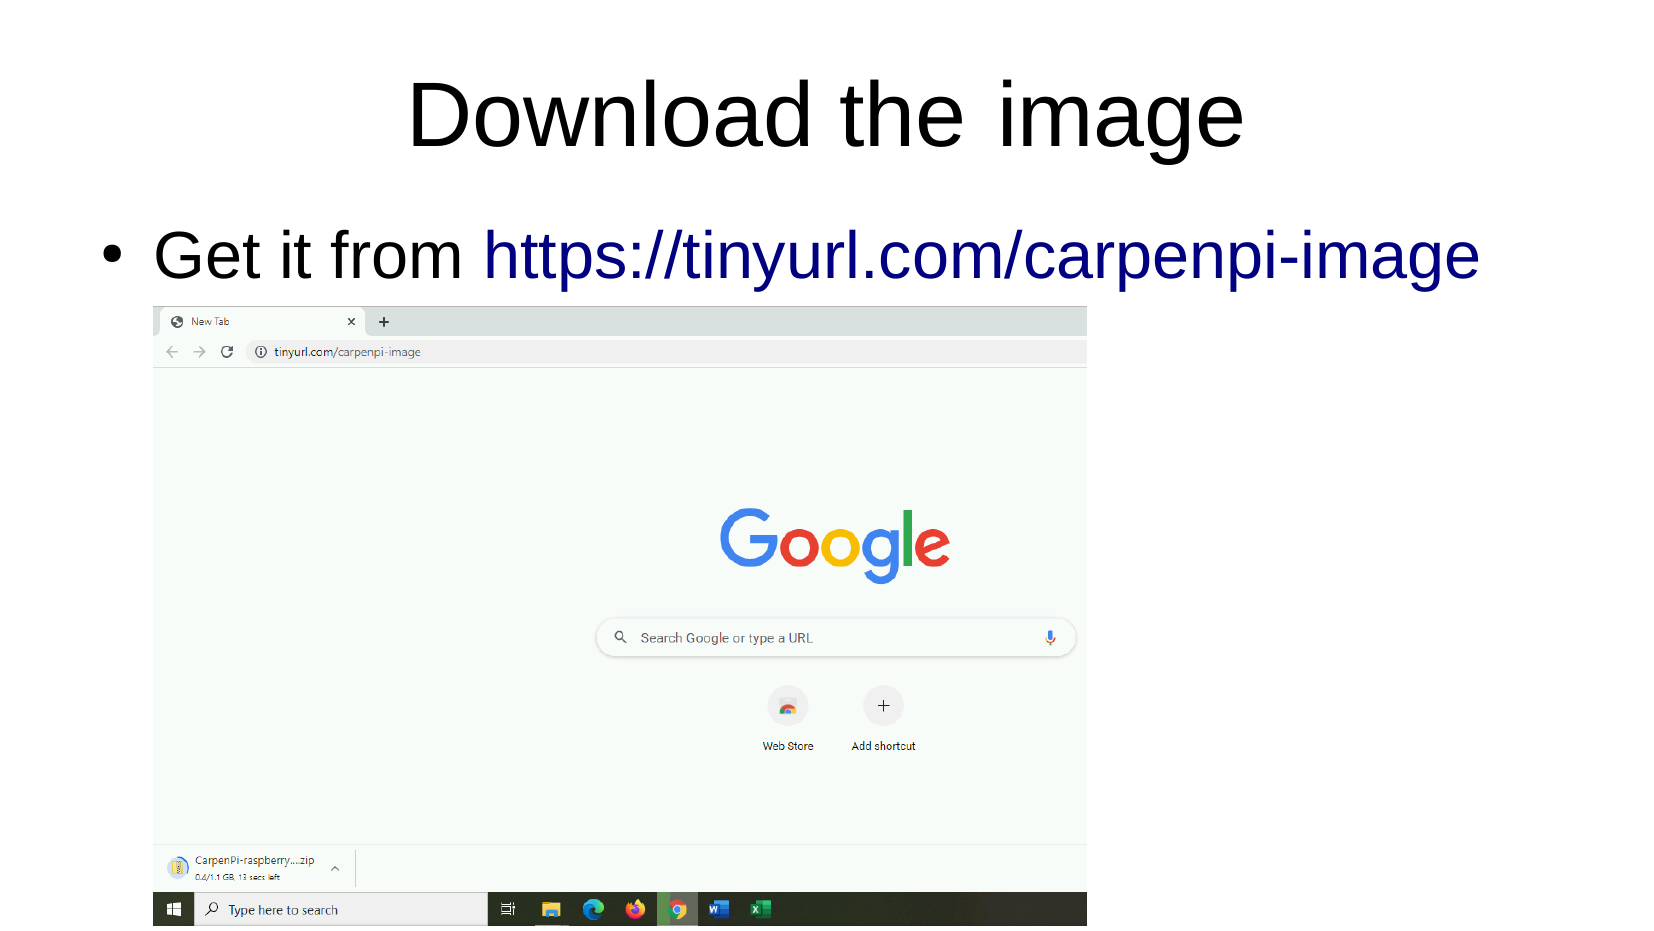

# Download the 	image
Get it from https://tinyurl.com/carpenpi-image